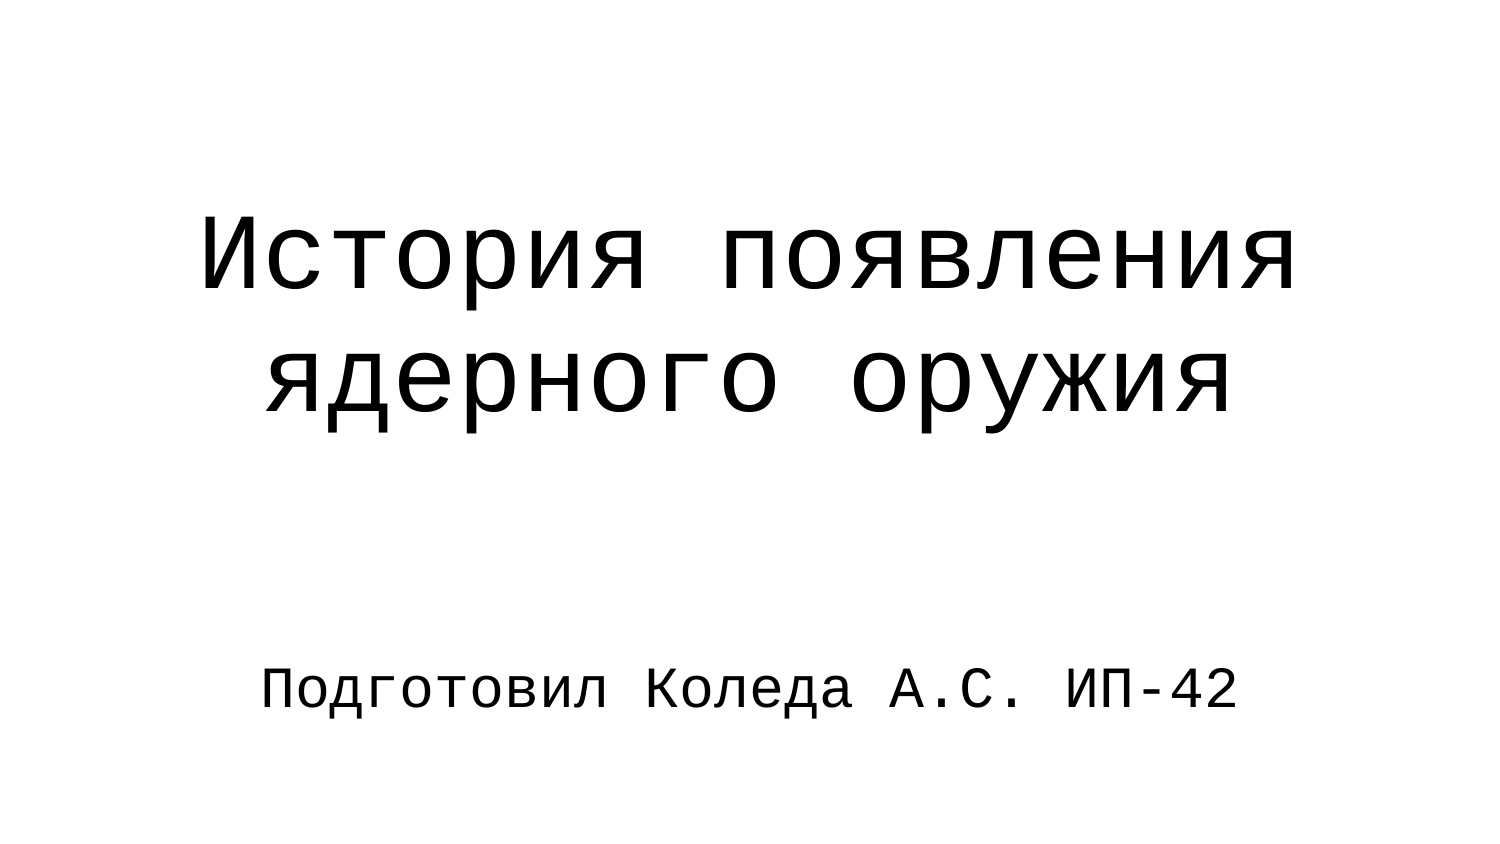

История появления ядерного оружия
# Подготовил Коледа А.С. ИП-42